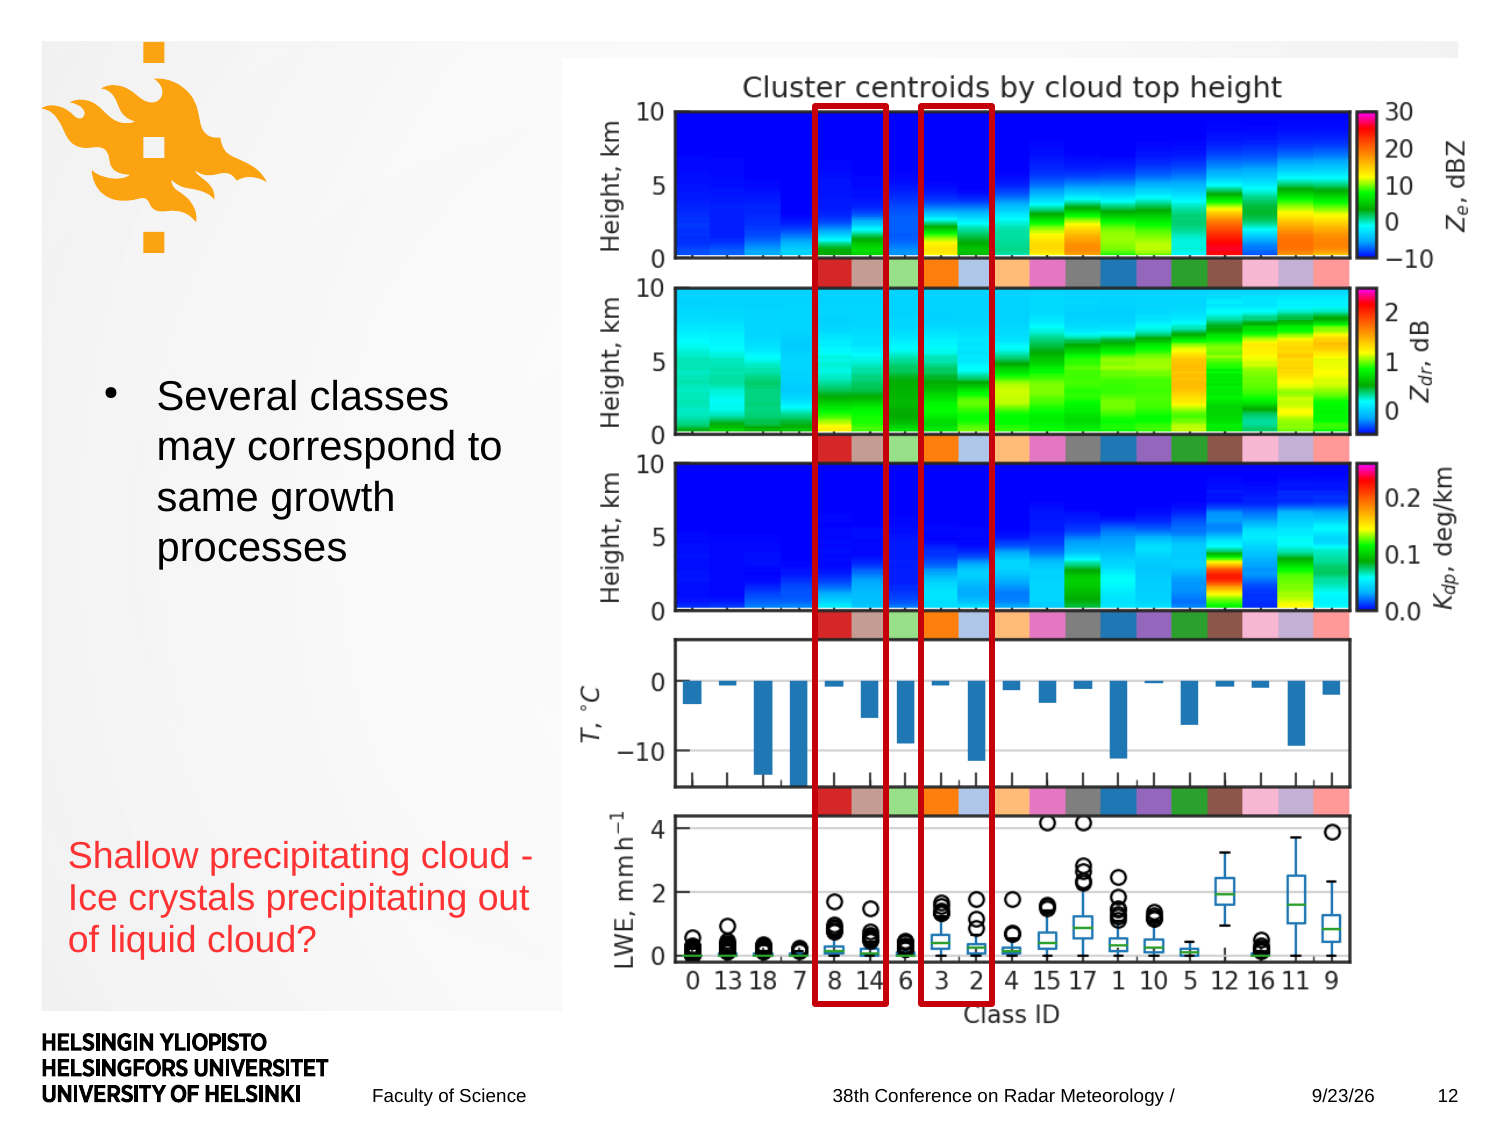

# Several classes may correspond to same growth processes
Shallow precipitating cloud -
Ice crystals precipitating out of liquid cloud?
12
alatunniste